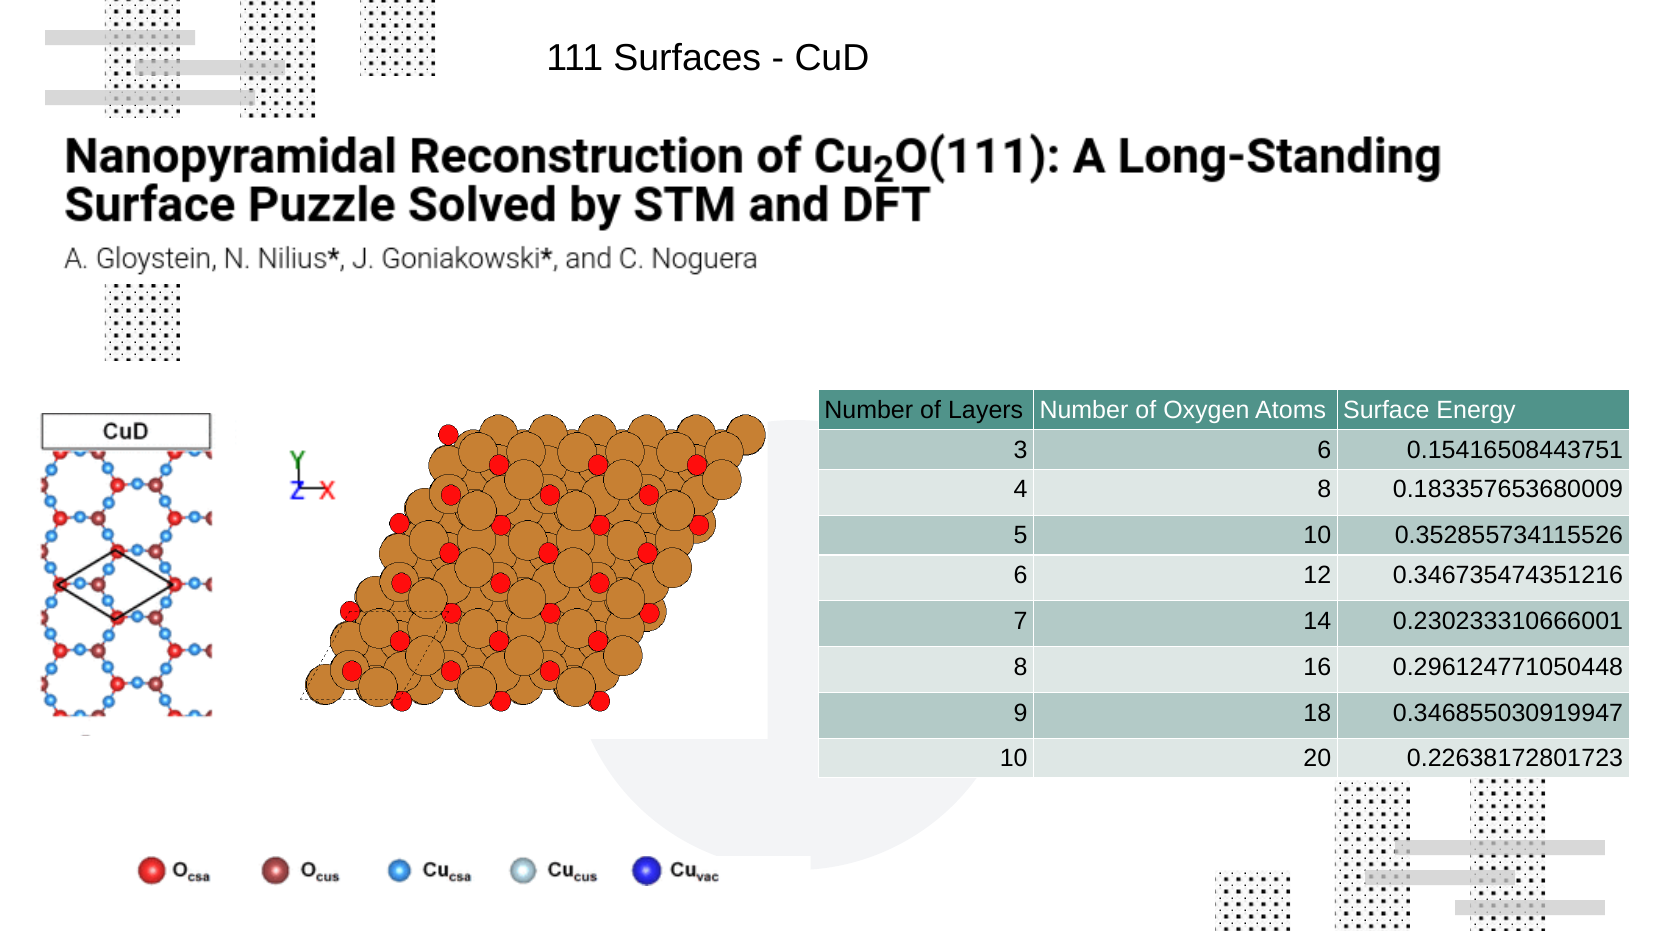

111 Surfaces - CuD
| Number of Layers | Number of Oxygen Atoms | Surface Energy |
| --- | --- | --- |
| 3 | 6 | 0.15416508443751 |
| 4 | 8 | 0.183357653680009 |
| 5 | 10 | 0.352855734115526 |
| 6 | 12 | 0.346735474351216 |
| 7 | 14 | 0.230233310666001 |
| 8 | 16 | 0.296124771050448 |
| 9 | 18 | 0.346855030919947 |
| 10 | 20 | 0.22638172801723 |